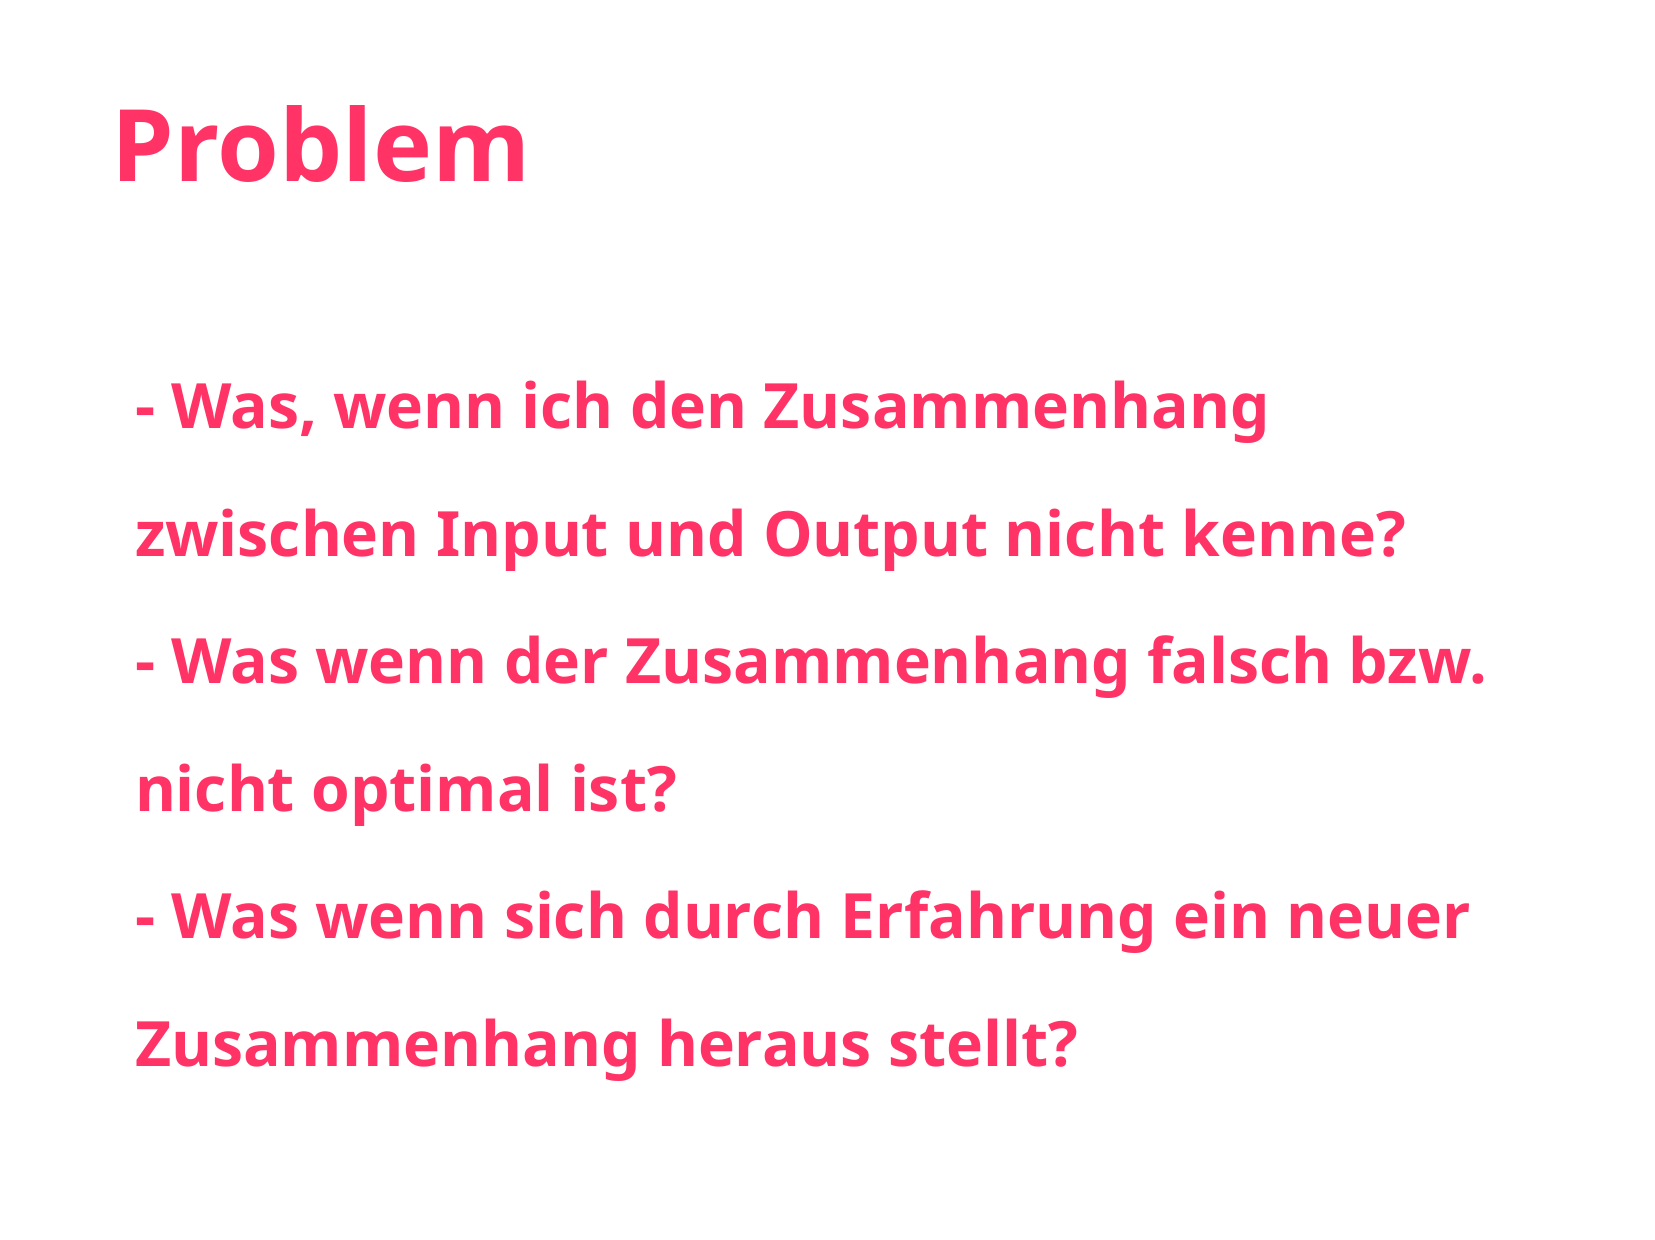

Problem
# - Was, wenn ich den Zusammenhang zwischen Input und Output nicht kenne? - Was wenn der Zusammenhang falsch bzw. nicht optimal ist? - Was wenn sich durch Erfahrung ein neuer Zusammenhang heraus stellt?